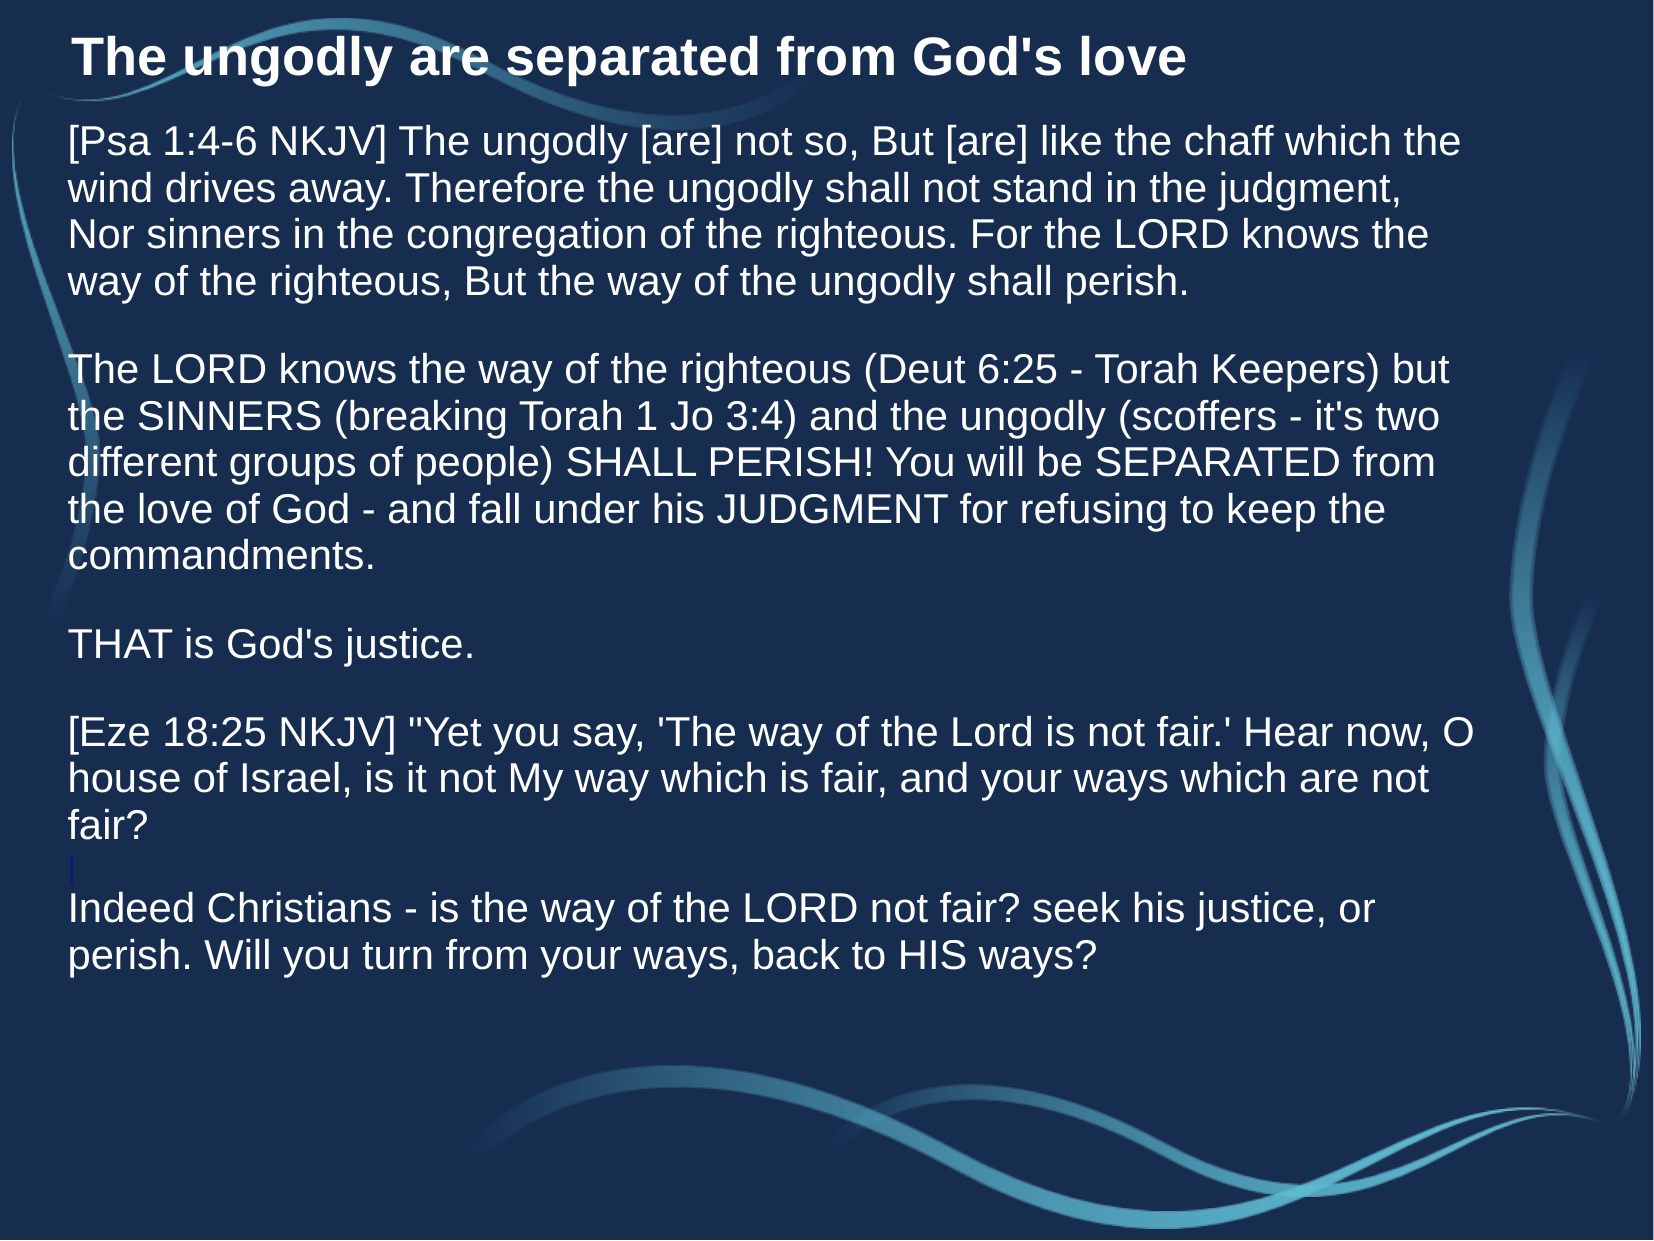

The ungodly are separated from God's love
[Psa 1:4-6 NKJV] The ungodly [are] not so, But [are] like the chaff which the wind drives away. Therefore the ungodly shall not stand in the judgment, Nor sinners in the congregation of the righteous. For the LORD knows the way of the righteous, But the way of the ungodly shall perish.
The LORD knows the way of the righteous (Deut 6:25 - Torah Keepers) but the SINNERS (breaking Torah 1 Jo 3:4) and the ungodly (scoffers - it's two different groups of people) SHALL PERISH! You will be SEPARATED from the love of God - and fall under his JUDGMENT for refusing to keep the commandments.
THAT is God's justice.
[Eze 18:25 NKJV] "Yet you say, 'The way of the Lord is not fair.' Hear now, O house of Israel, is it not My way which is fair, and your ways which are not fair?
|
Indeed Christians - is the way of the LORD not fair? seek his justice, or perish. Will you turn from your ways, back to HIS ways?